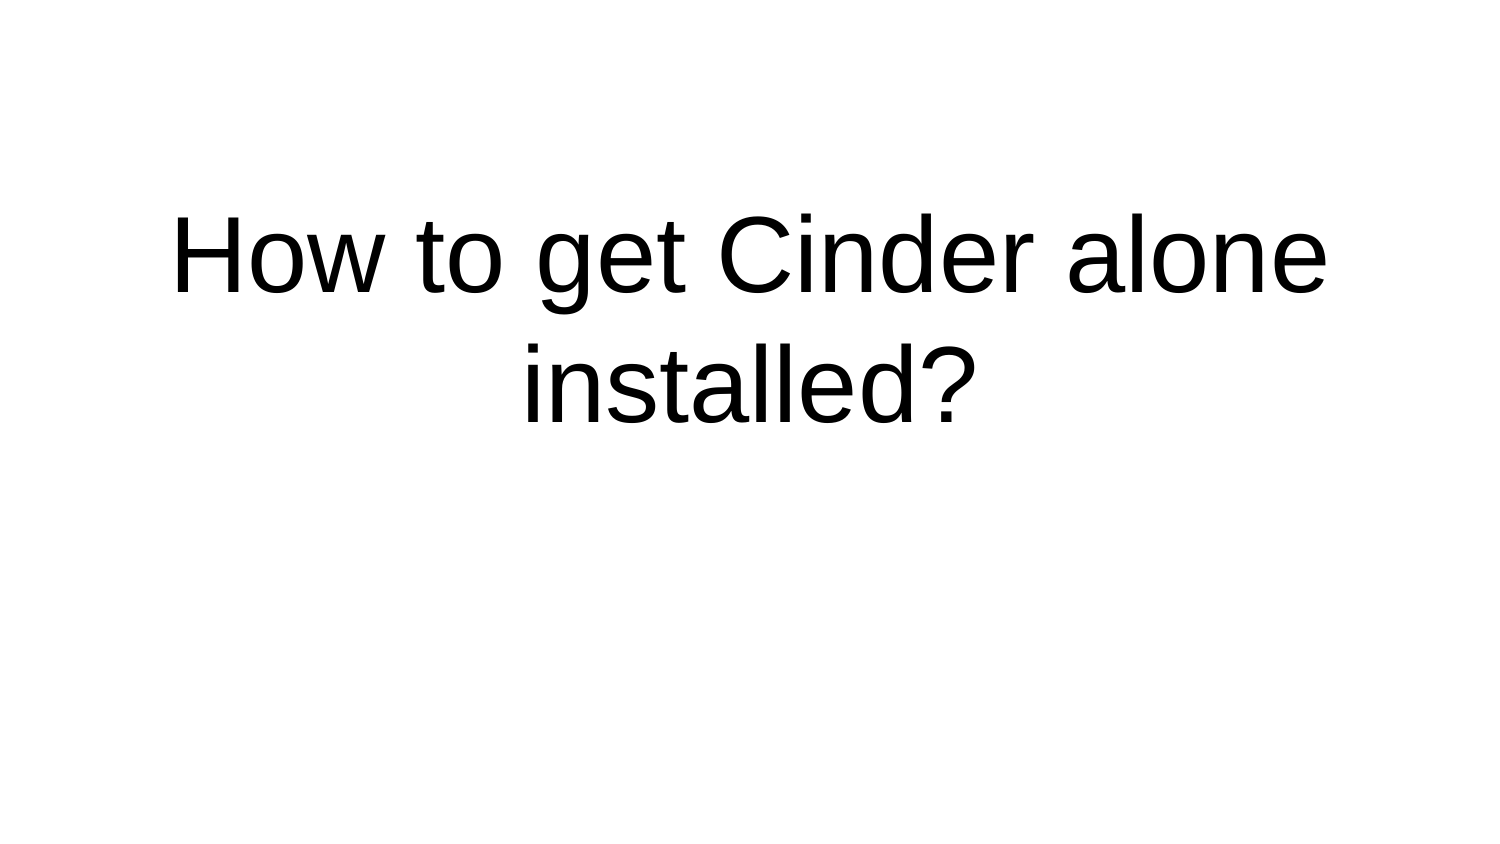

# How to get Cinder alone installed?